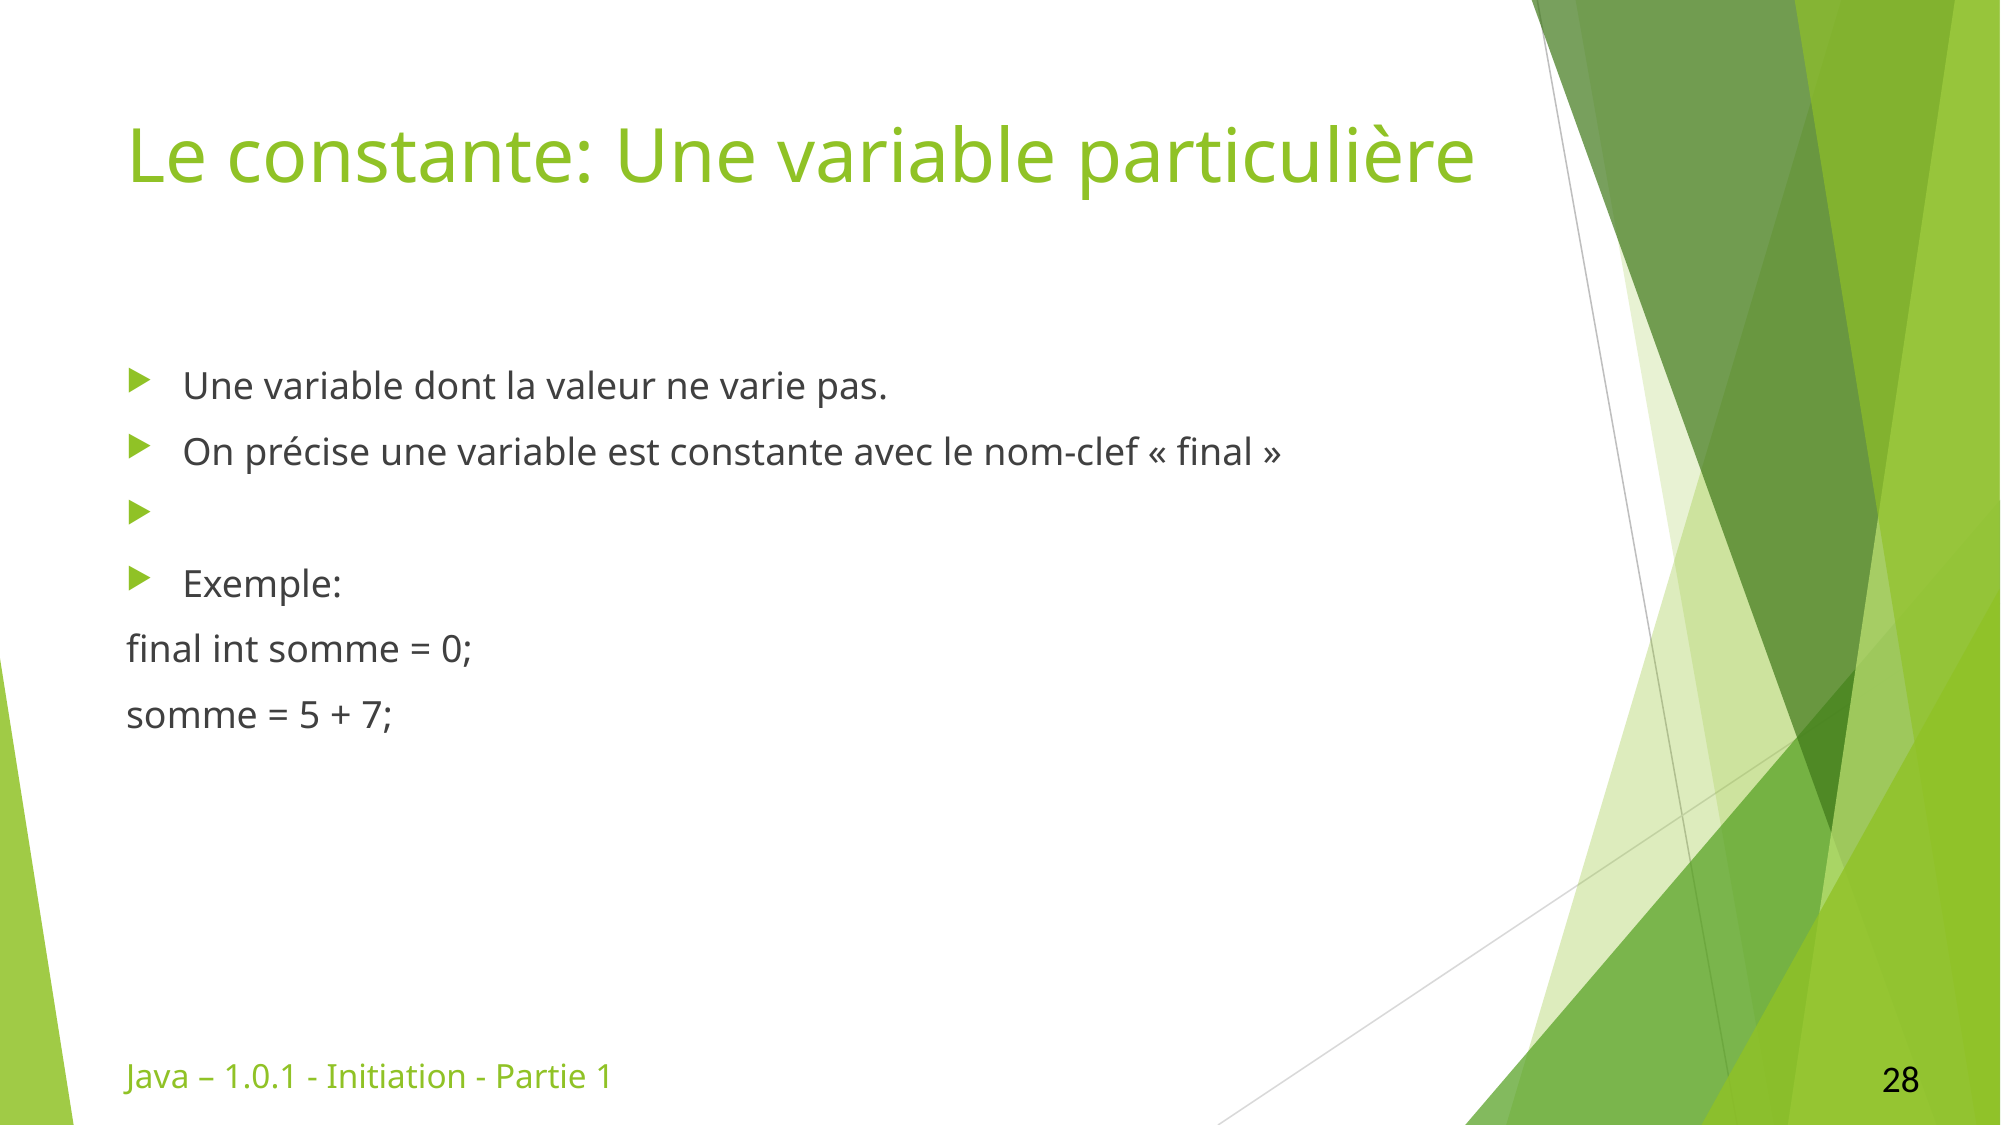

# Le constante: Une variable particulière
Une variable dont la valeur ne varie pas.
On précise une variable est constante avec le nom-clef « final »
Exemple:
final int somme = 0;
somme = 5 + 7;
Java – 1.0.1 - Initiation - Partie 1